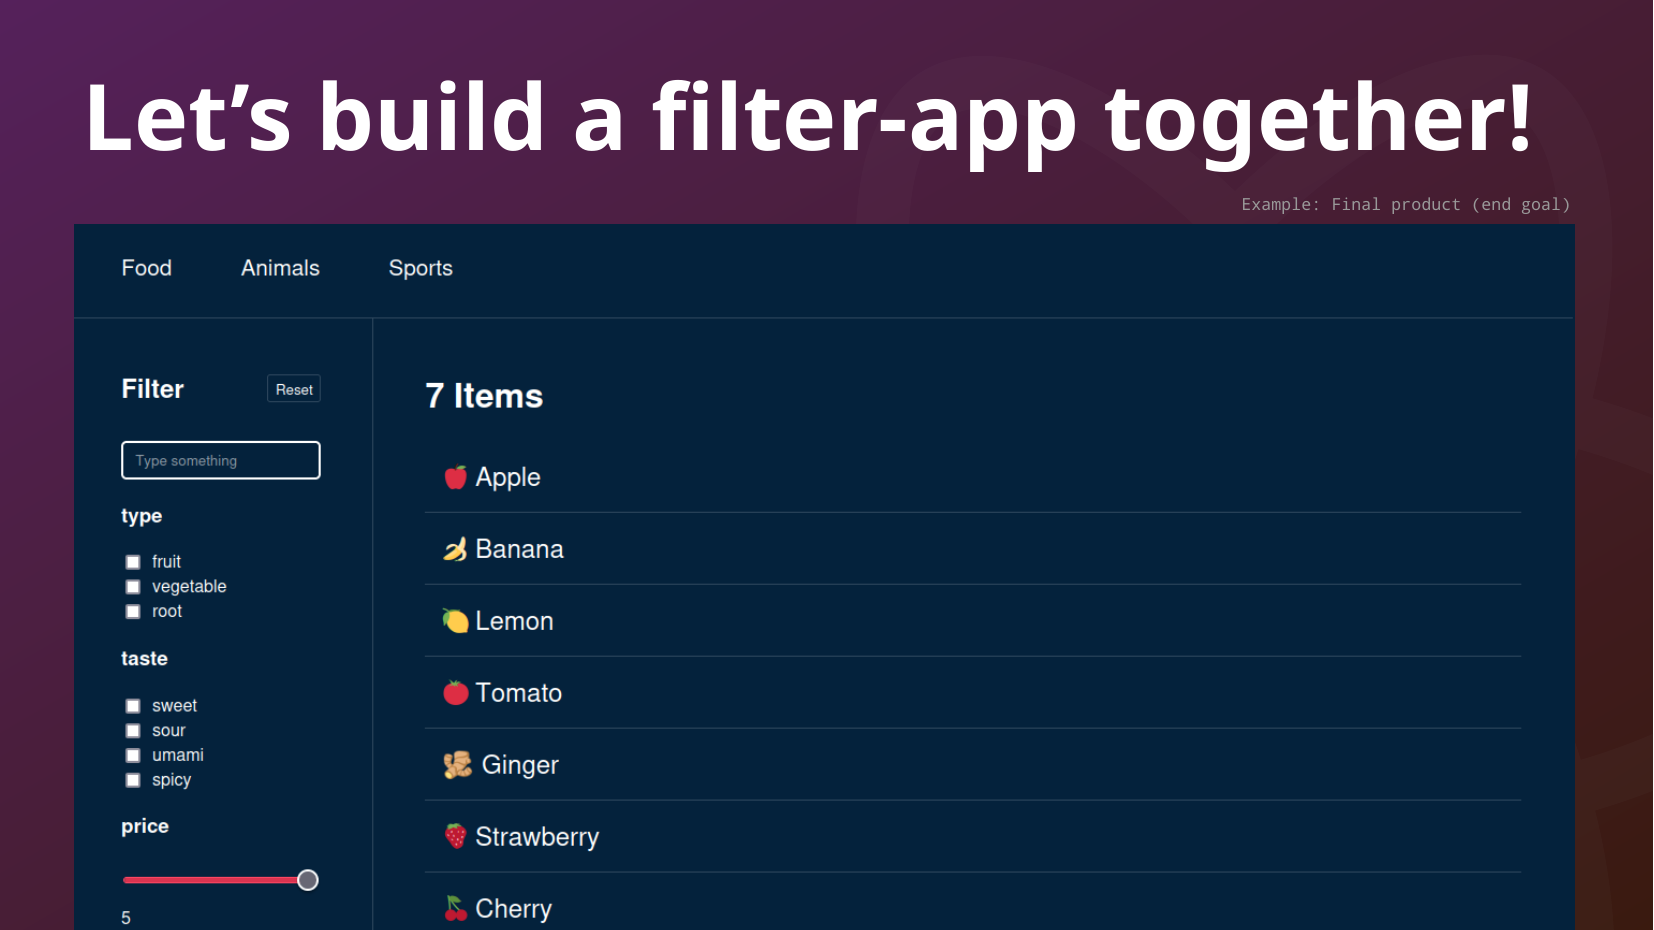

# Let’s build a filter-app together!
Example: Final product (end goal)